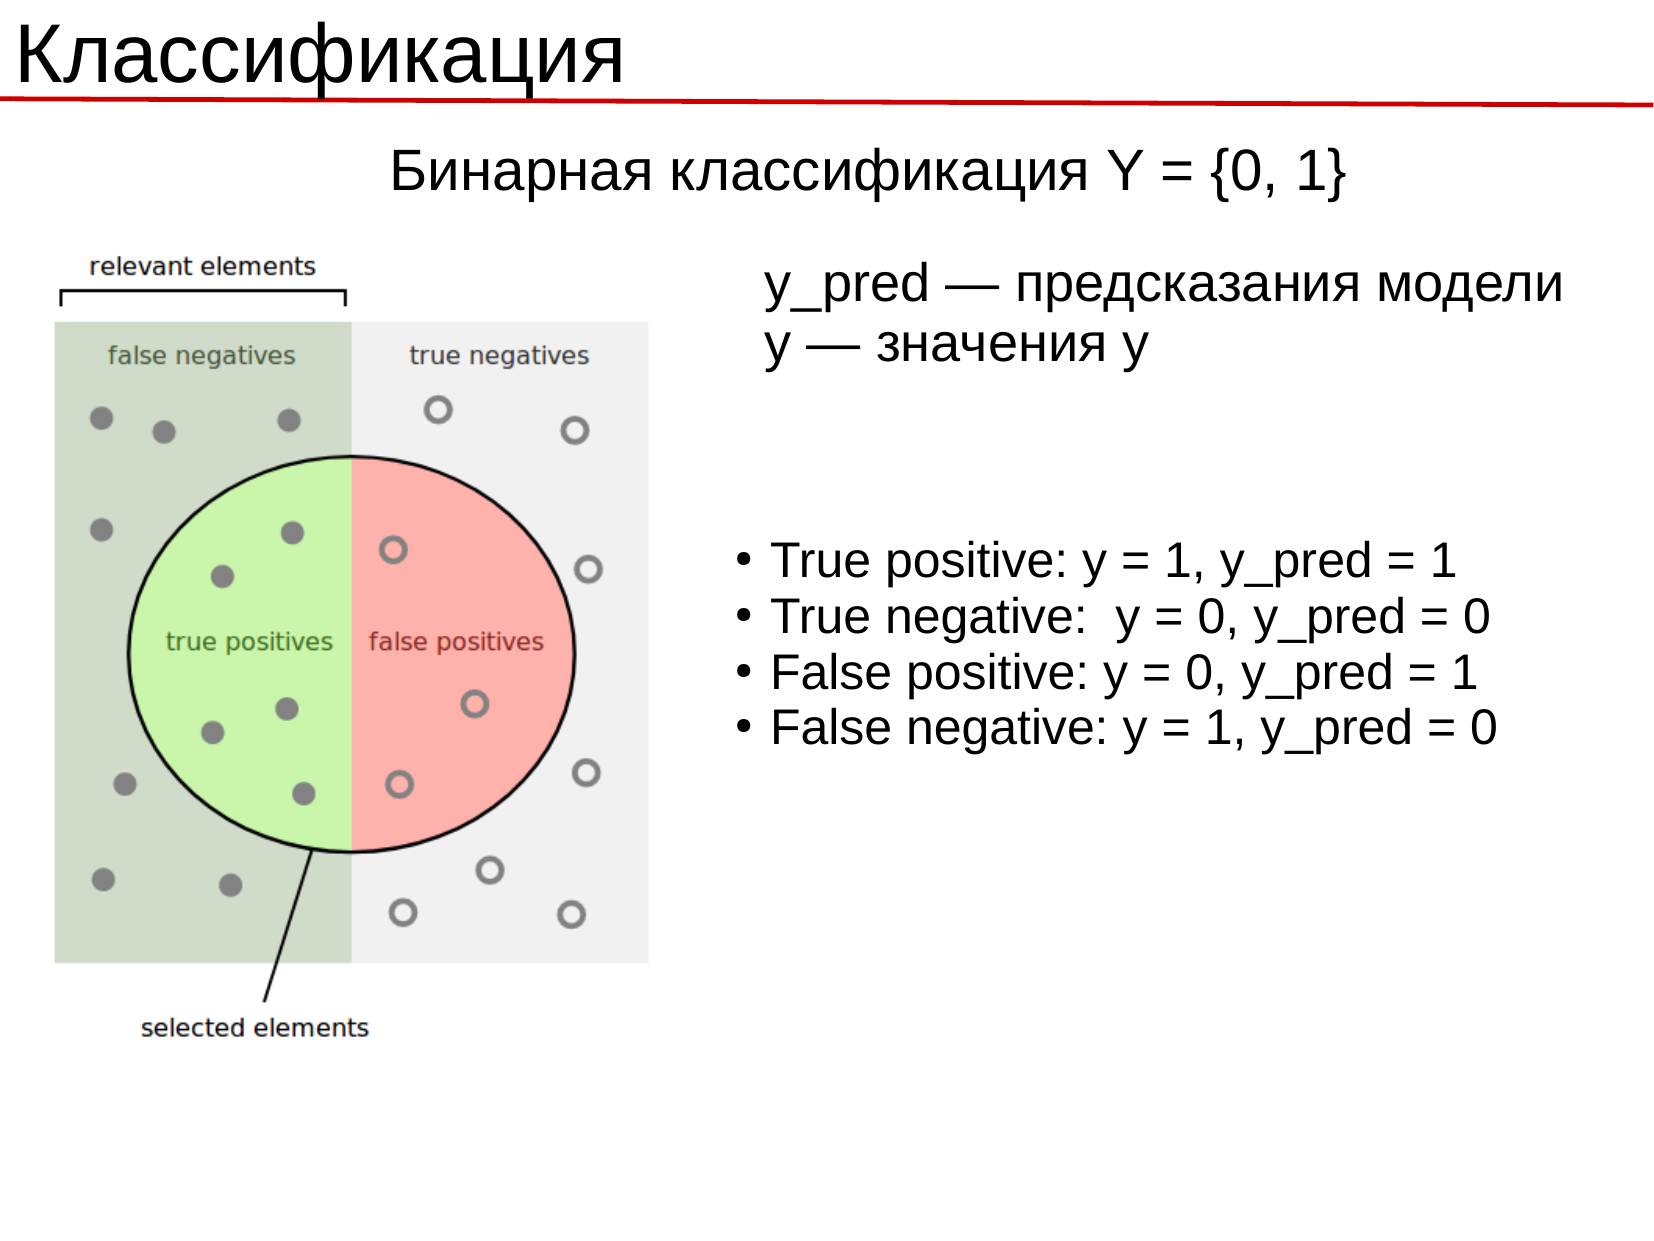

Классификация
Бинарная классификация Y = {0, 1}
y_pred — предсказания модели
y — значения y
True positive: y = 1, y_pred = 1
True negative: y = 0, y_pred = 0
False positive: y = 0, y_pred = 1
False negative: y = 1, y_pred = 0